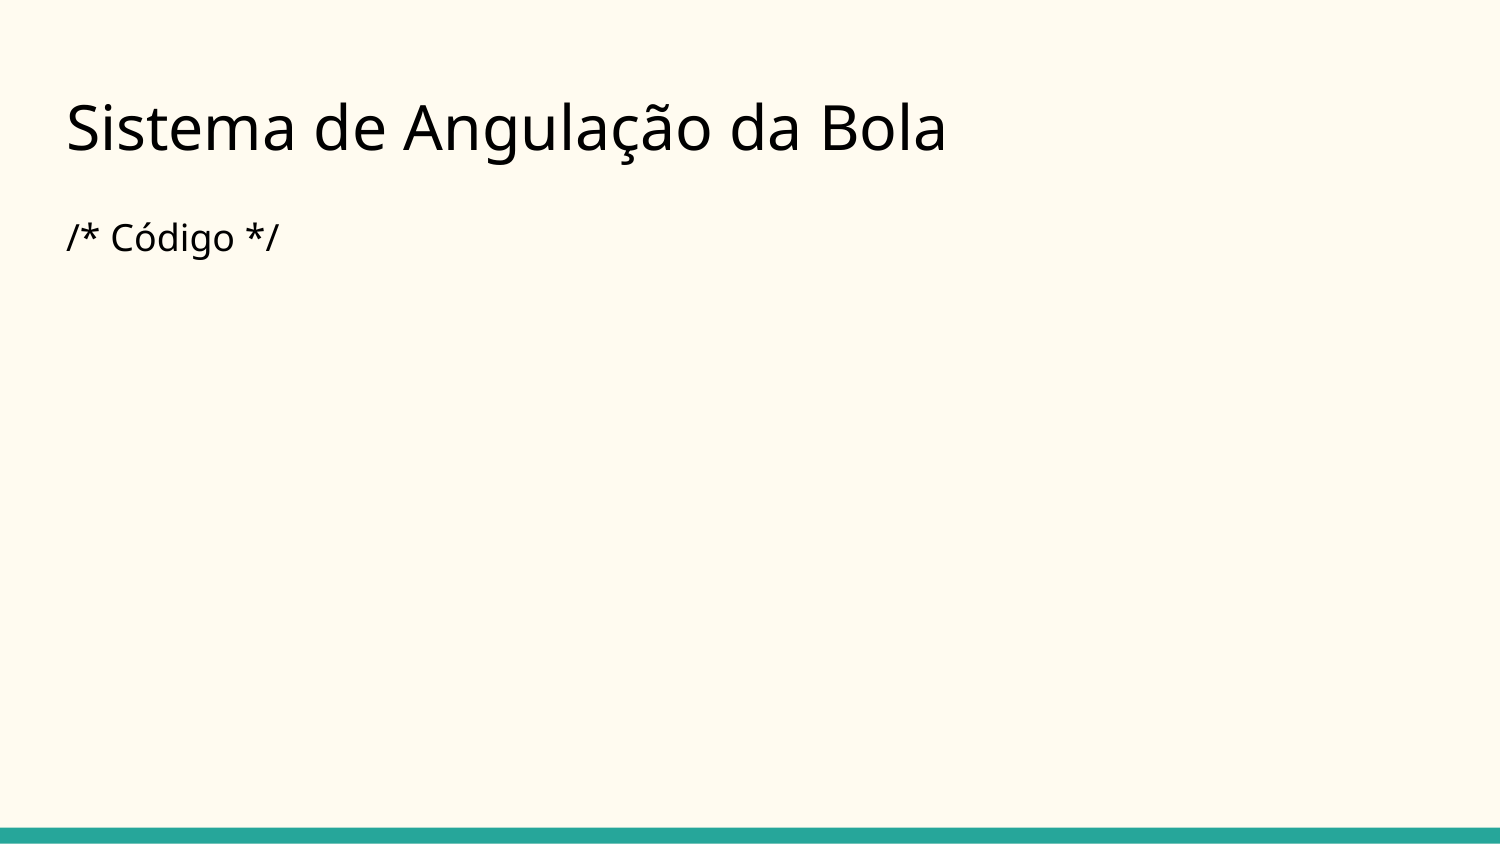

# Sistema de Angulação da Bola
/* Código */